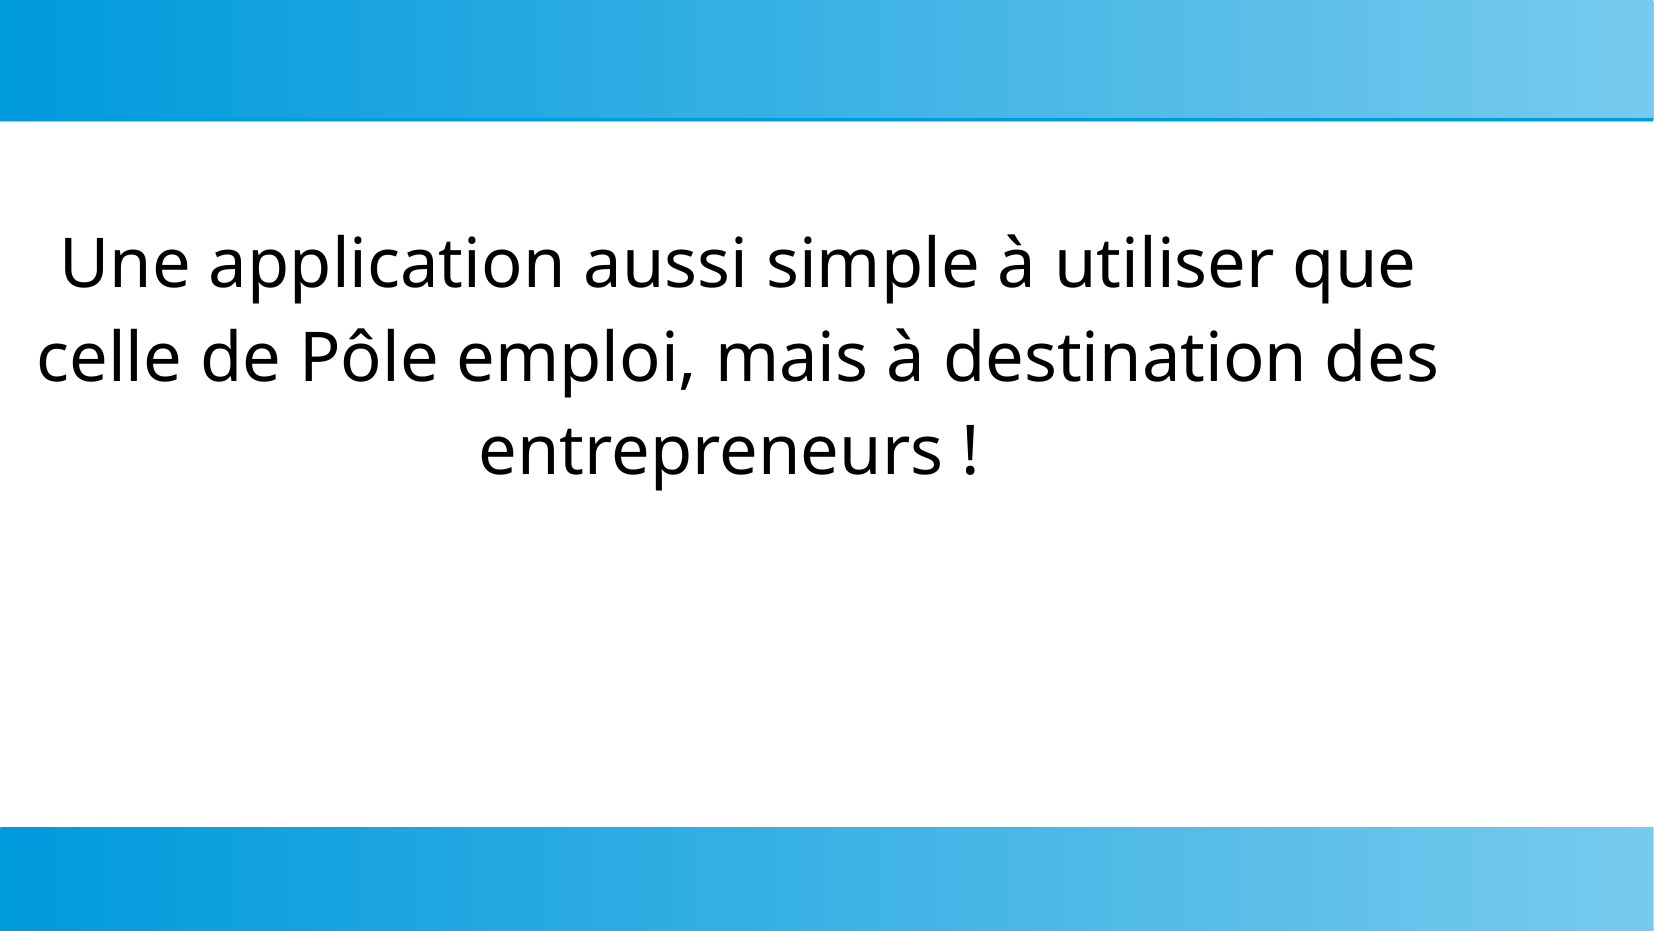

# Une application aussi simple à utiliser que celle de Pôle emploi, mais à destination des entrepreneurs !